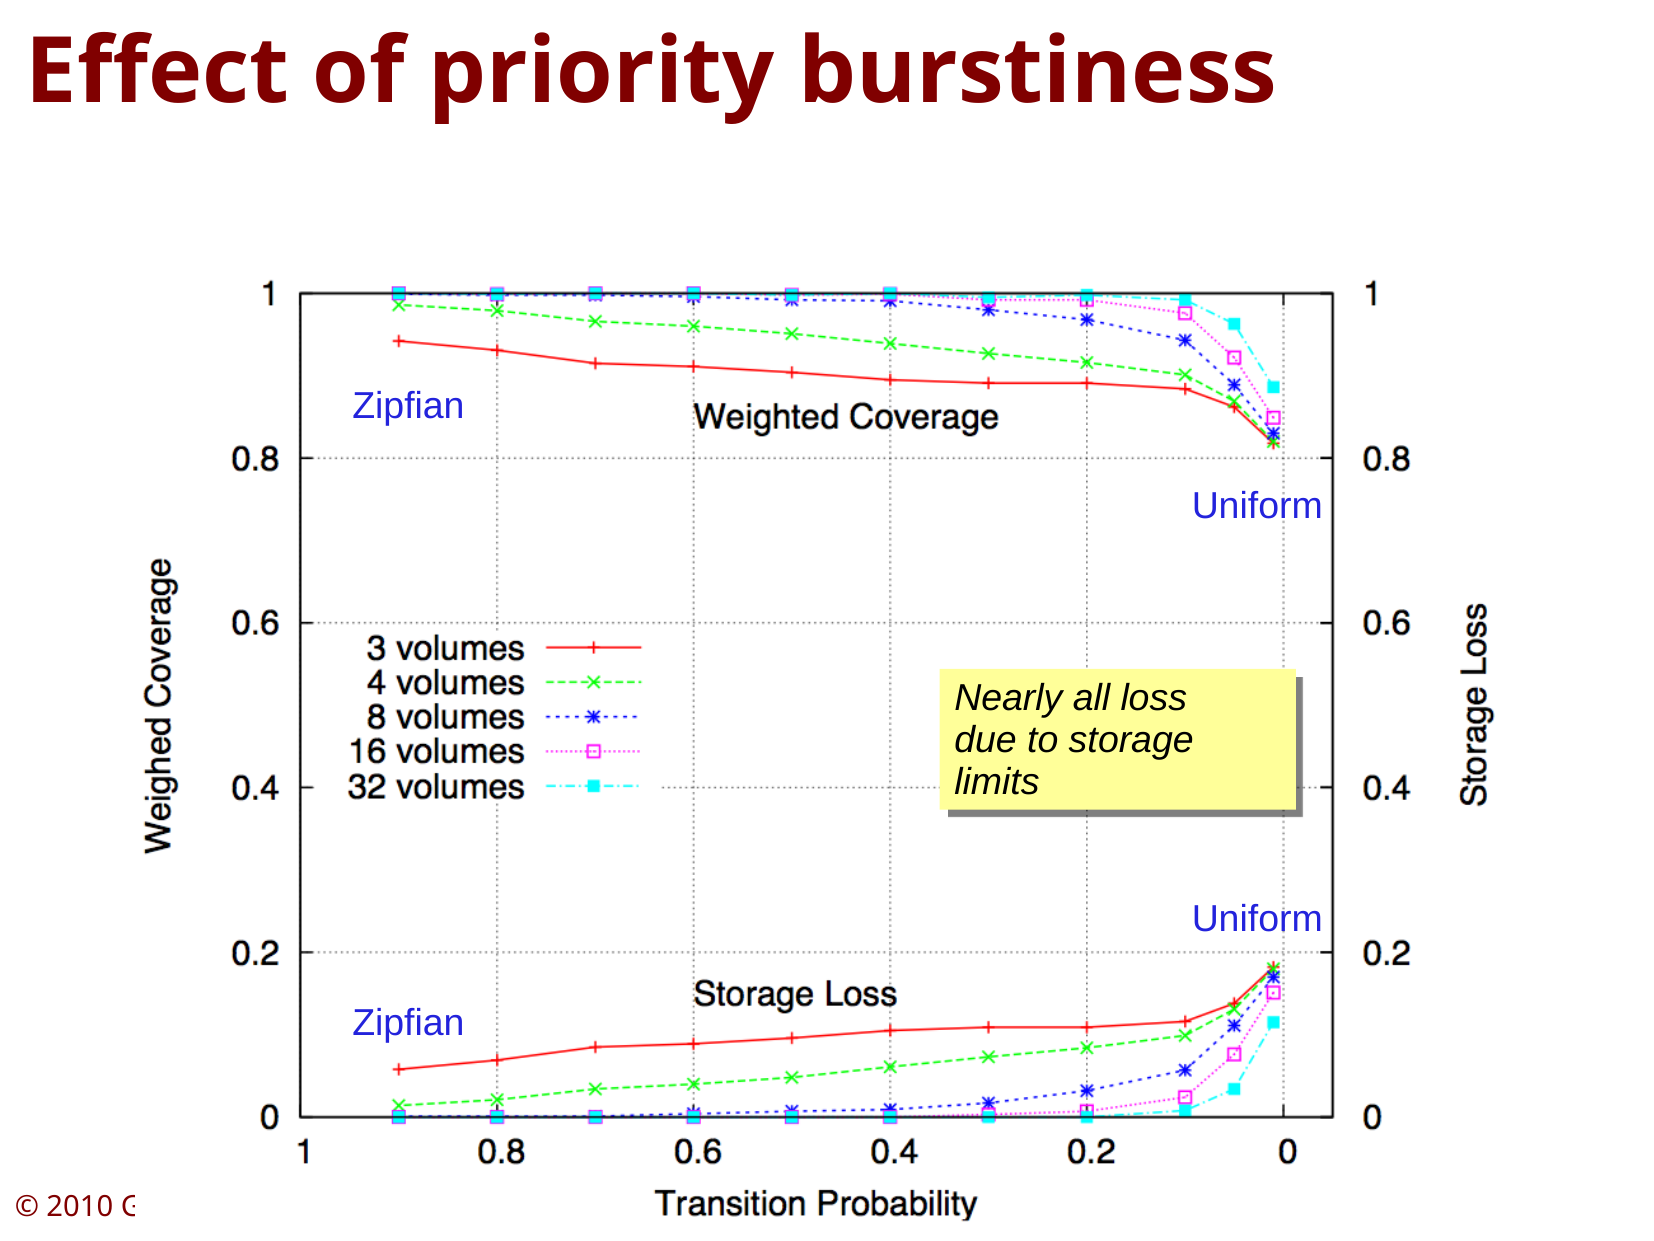

# Effect of priority burstiness
Zipfian
Uniform
Nearly all loss
due to storage limits
Uniform
Zipfian